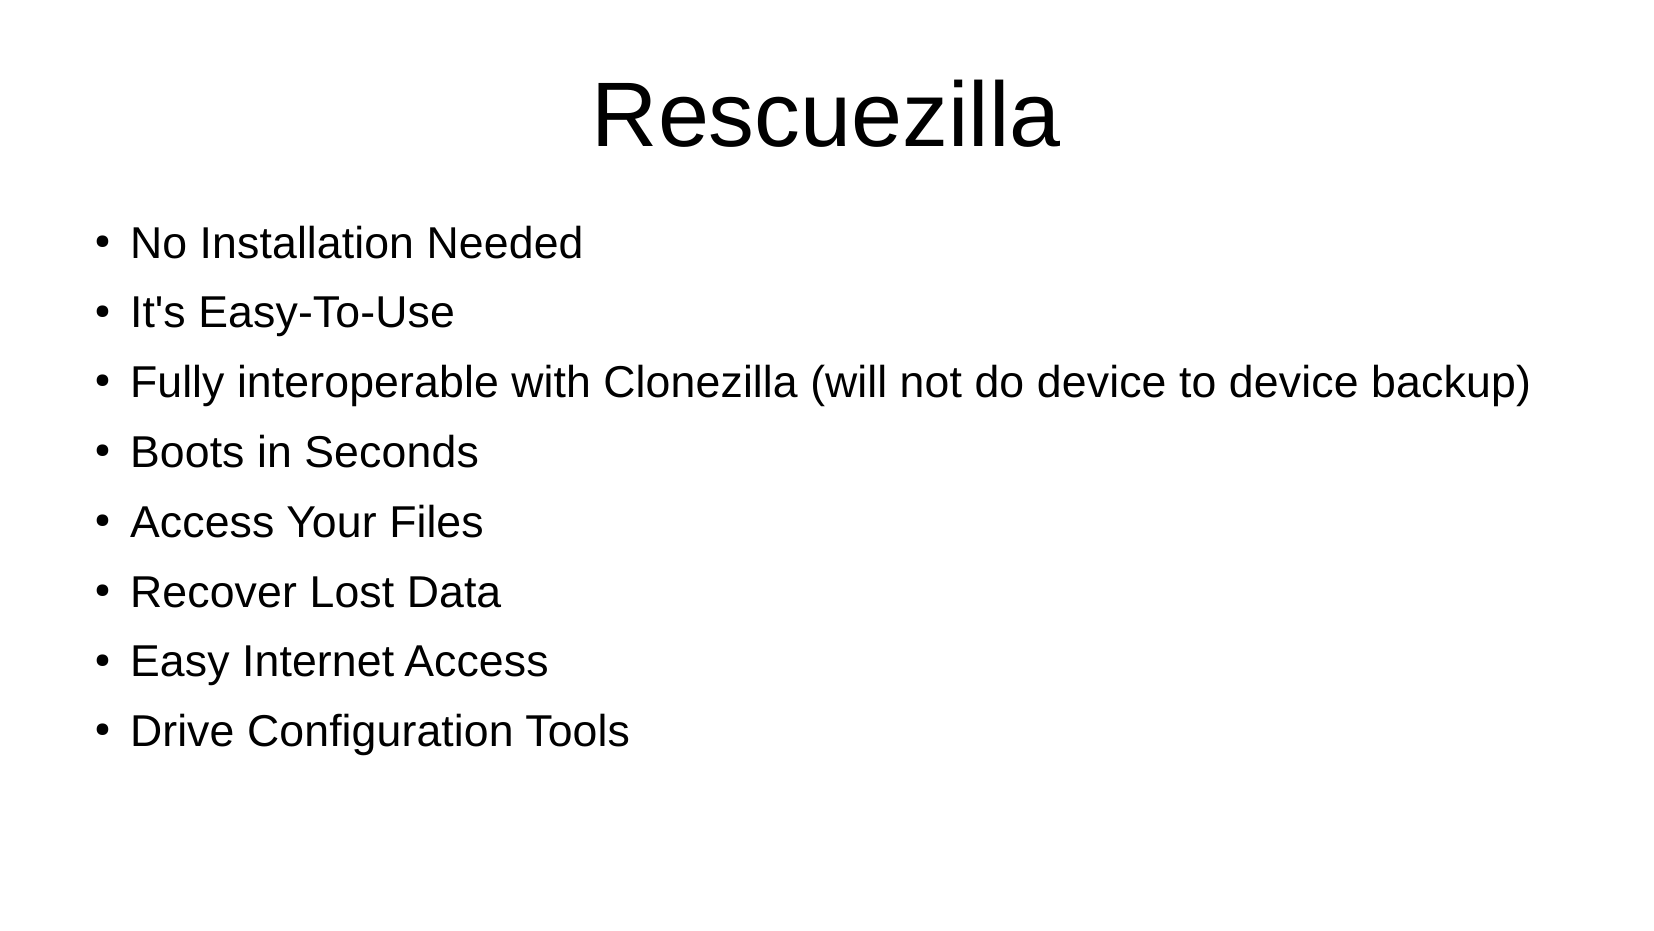

# Rescuezilla
No Installation Needed
It's Easy-To-Use
Fully interoperable with Clonezilla (will not do device to device backup)
Boots in Seconds
Access Your Files
Recover Lost Data
Easy Internet Access
Drive Configuration Tools